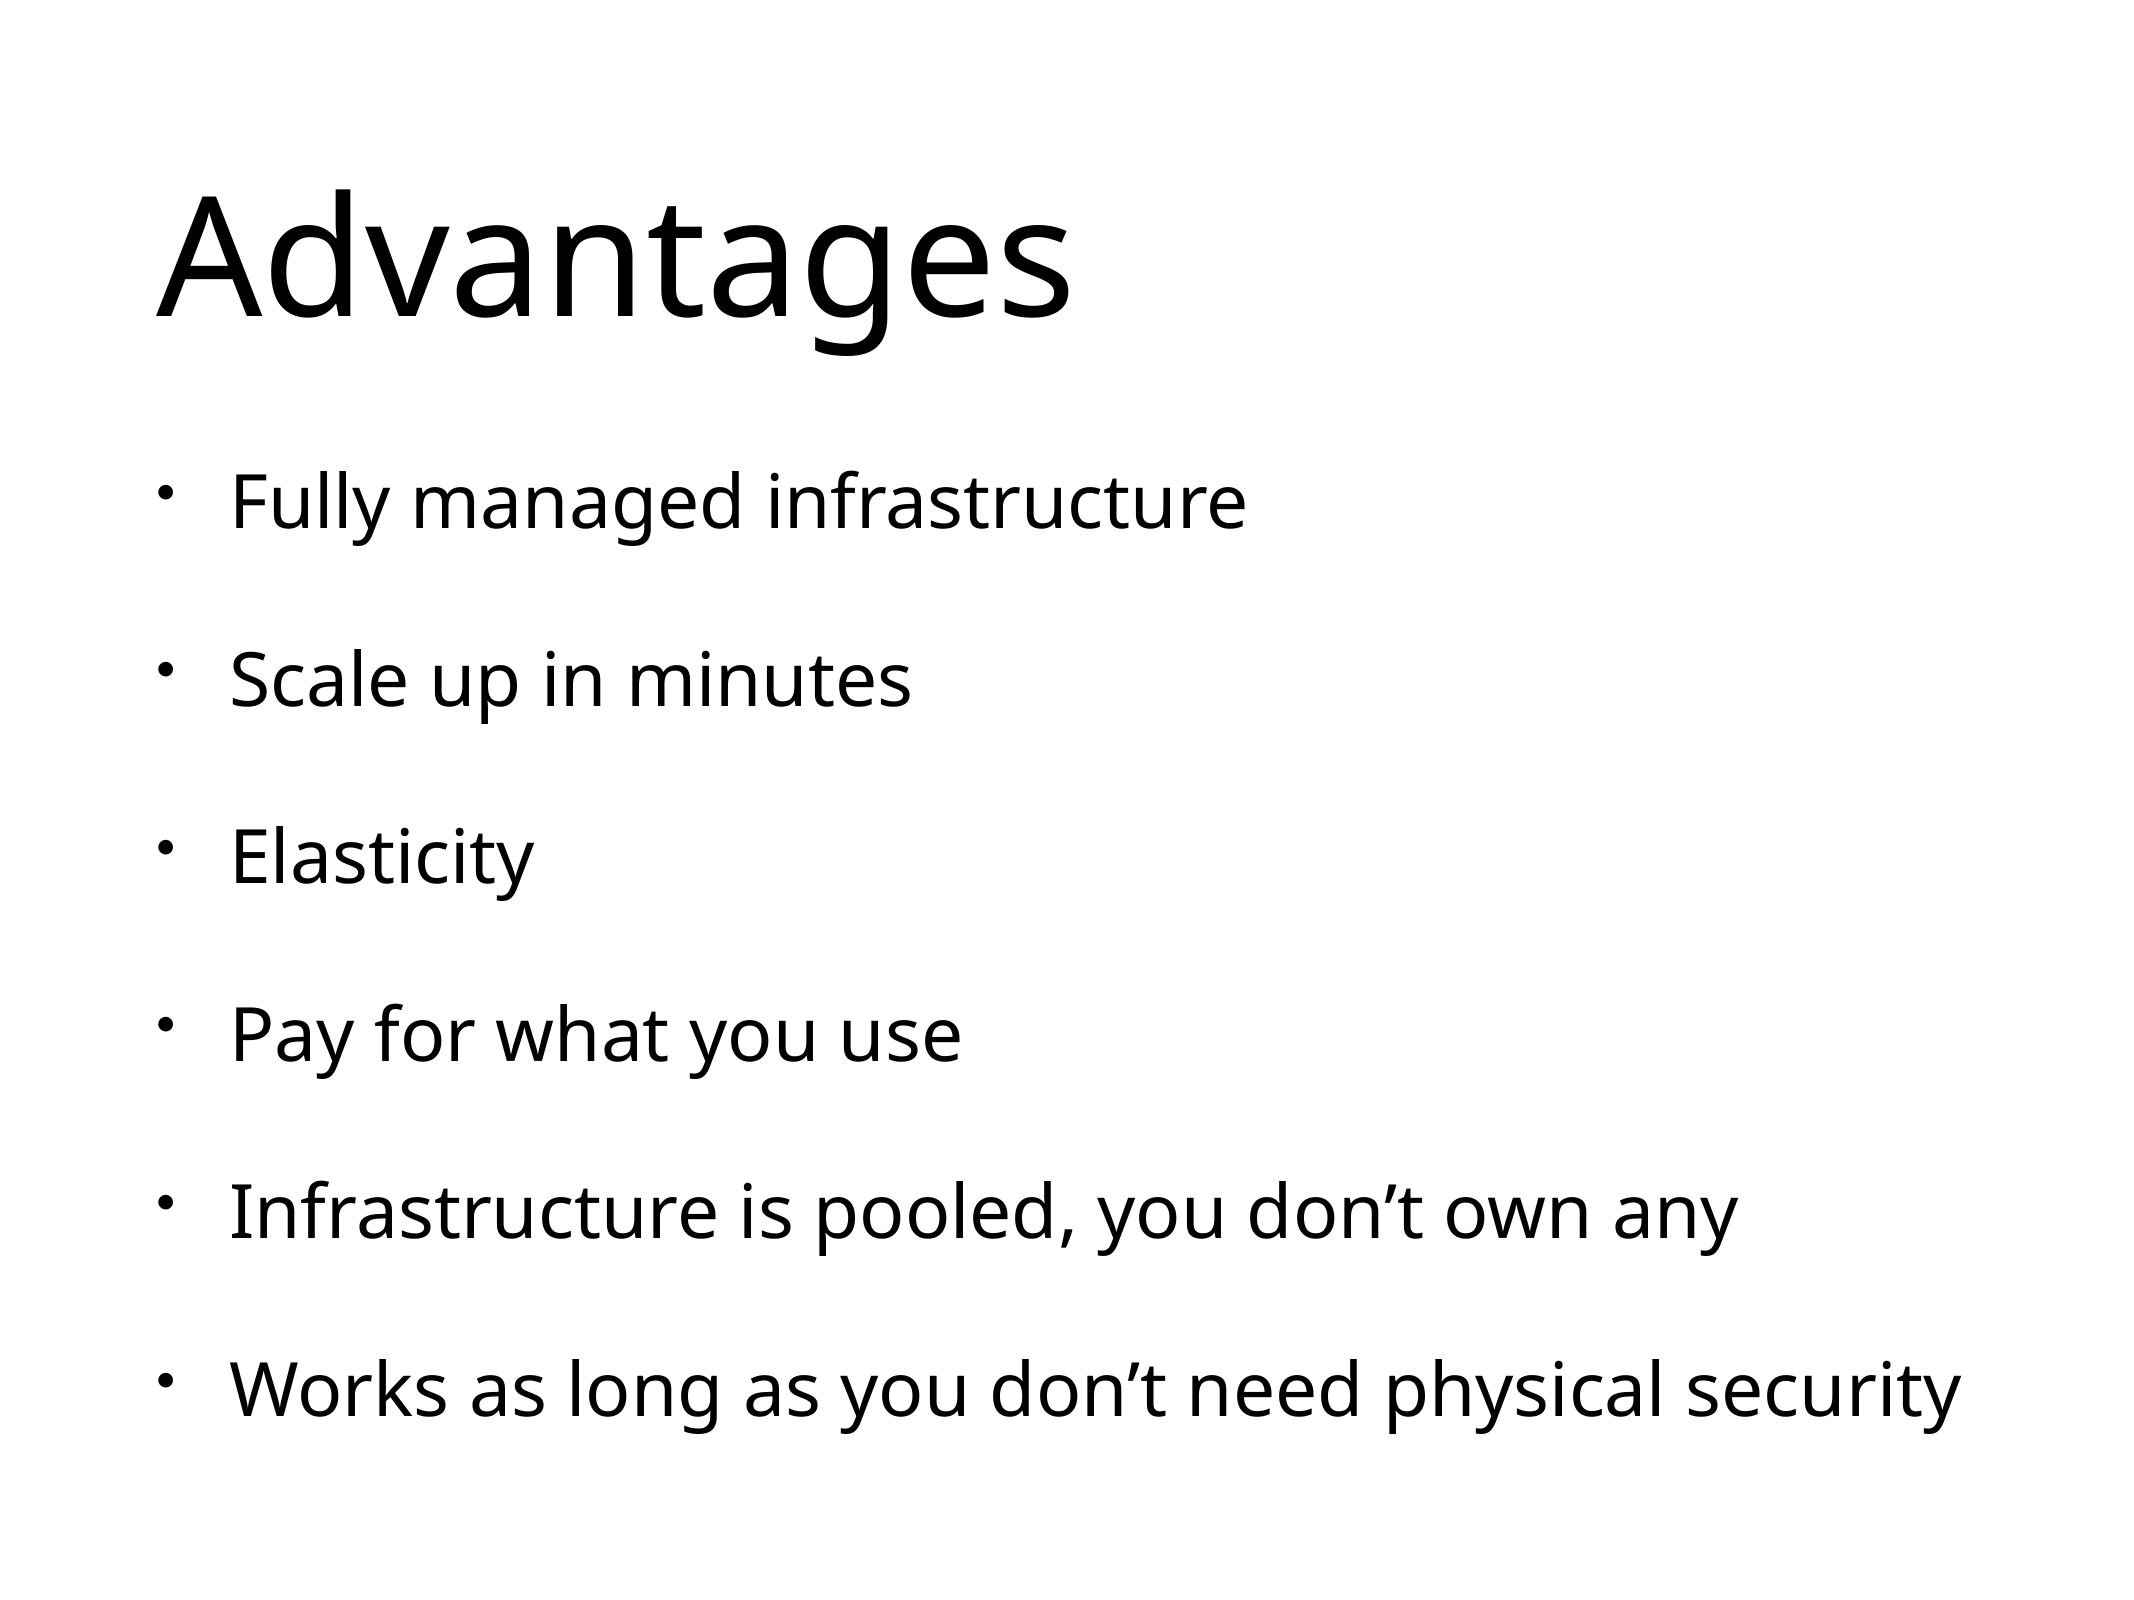

# Advantages
Fully managed infrastructure
Scale up in minutes
Elasticity
Pay for what you use
Infrastructure is pooled, you don’t own any
Works as long as you don’t need physical security